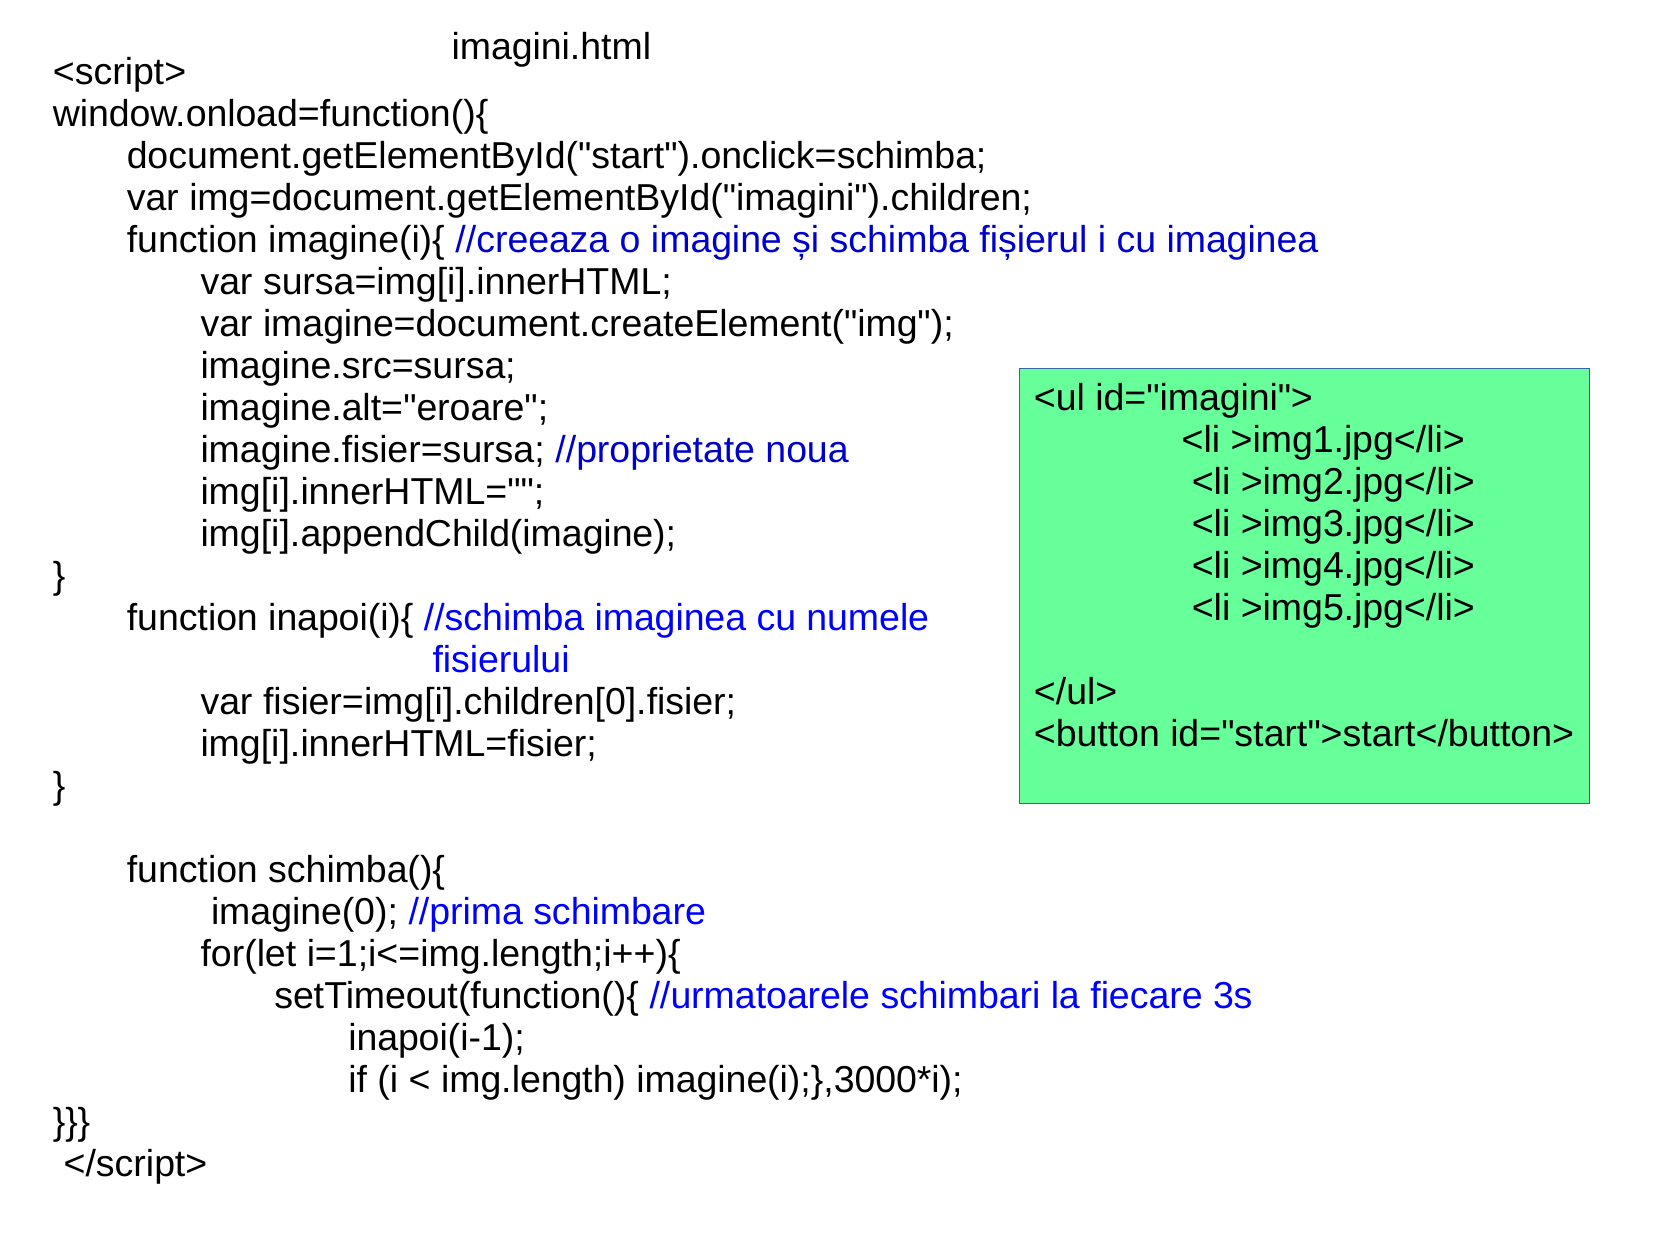

imagini.html
<script>
window.onload=function(){
	document.getElementById("start").onclick=schimba;
	var img=document.getElementById("imagini").children;
	function imagine(i){ //creeaza o imagine și schimba fișierul i cu imaginea
		var sursa=img[i].innerHTML;
		var imagine=document.createElement("img");
		imagine.src=sursa;
		imagine.alt="eroare";
		imagine.fisier=sursa; //proprietate noua
		img[i].innerHTML="";
		img[i].appendChild(imagine);
}
	function inapoi(i){ //schimba imaginea cu numele
					 fisierului
		var fisier=img[i].children[0].fisier;
		img[i].innerHTML=fisier;
}
	function schimba(){
		 imagine(0); //prima schimbare
		for(let i=1;i<=img.length;i++){
			setTimeout(function(){ //urmatoarele schimbari la fiecare 3s
				inapoi(i-1);
				if (i < img.length) imagine(i);},3000*i);
}}}
 </script>
<ul id="imagini">
		<li >img1.jpg</li>
	 <li >img2.jpg</li>
	 <li >img3.jpg</li>
	 <li >img4.jpg</li>
	 <li >img5.jpg</li>
</ul>
<button id="start">start</button>